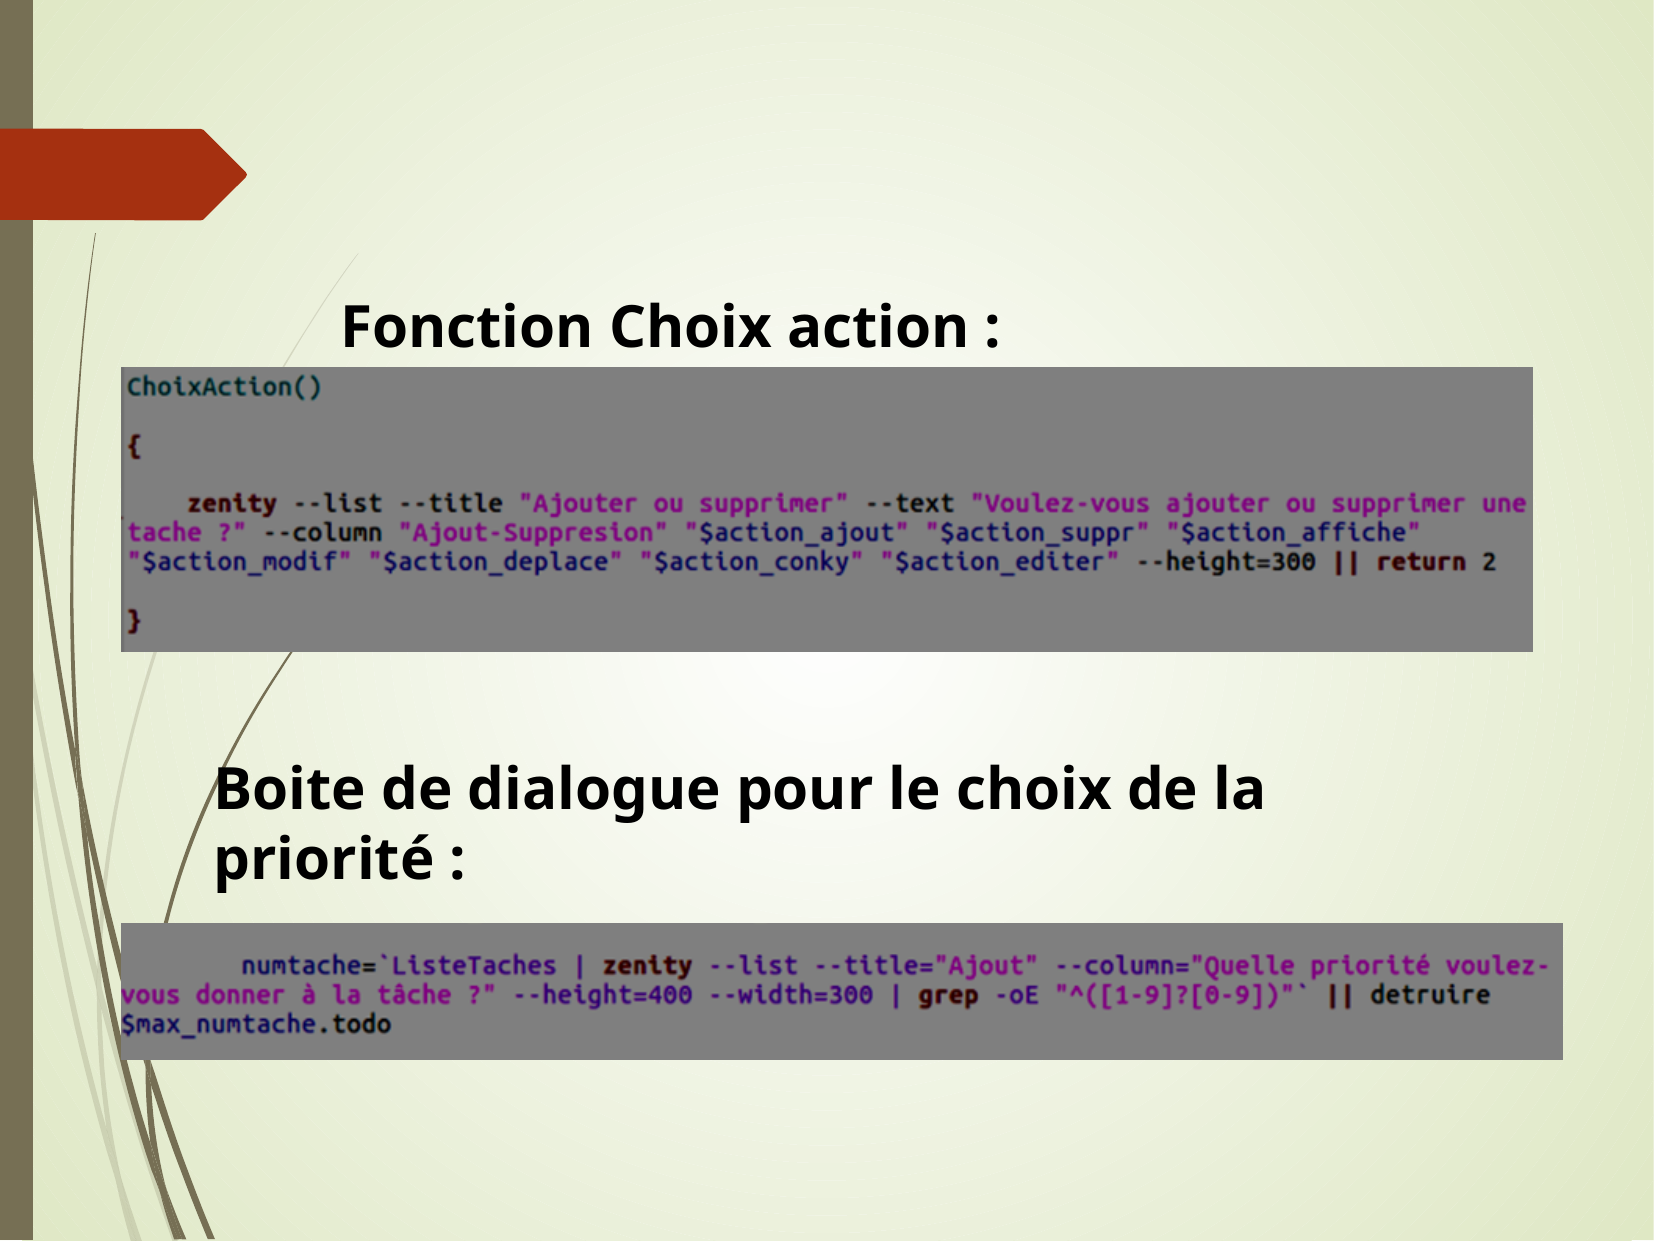

Fonction Choix action :
Boite de dialogue pour le choix de la priorité :